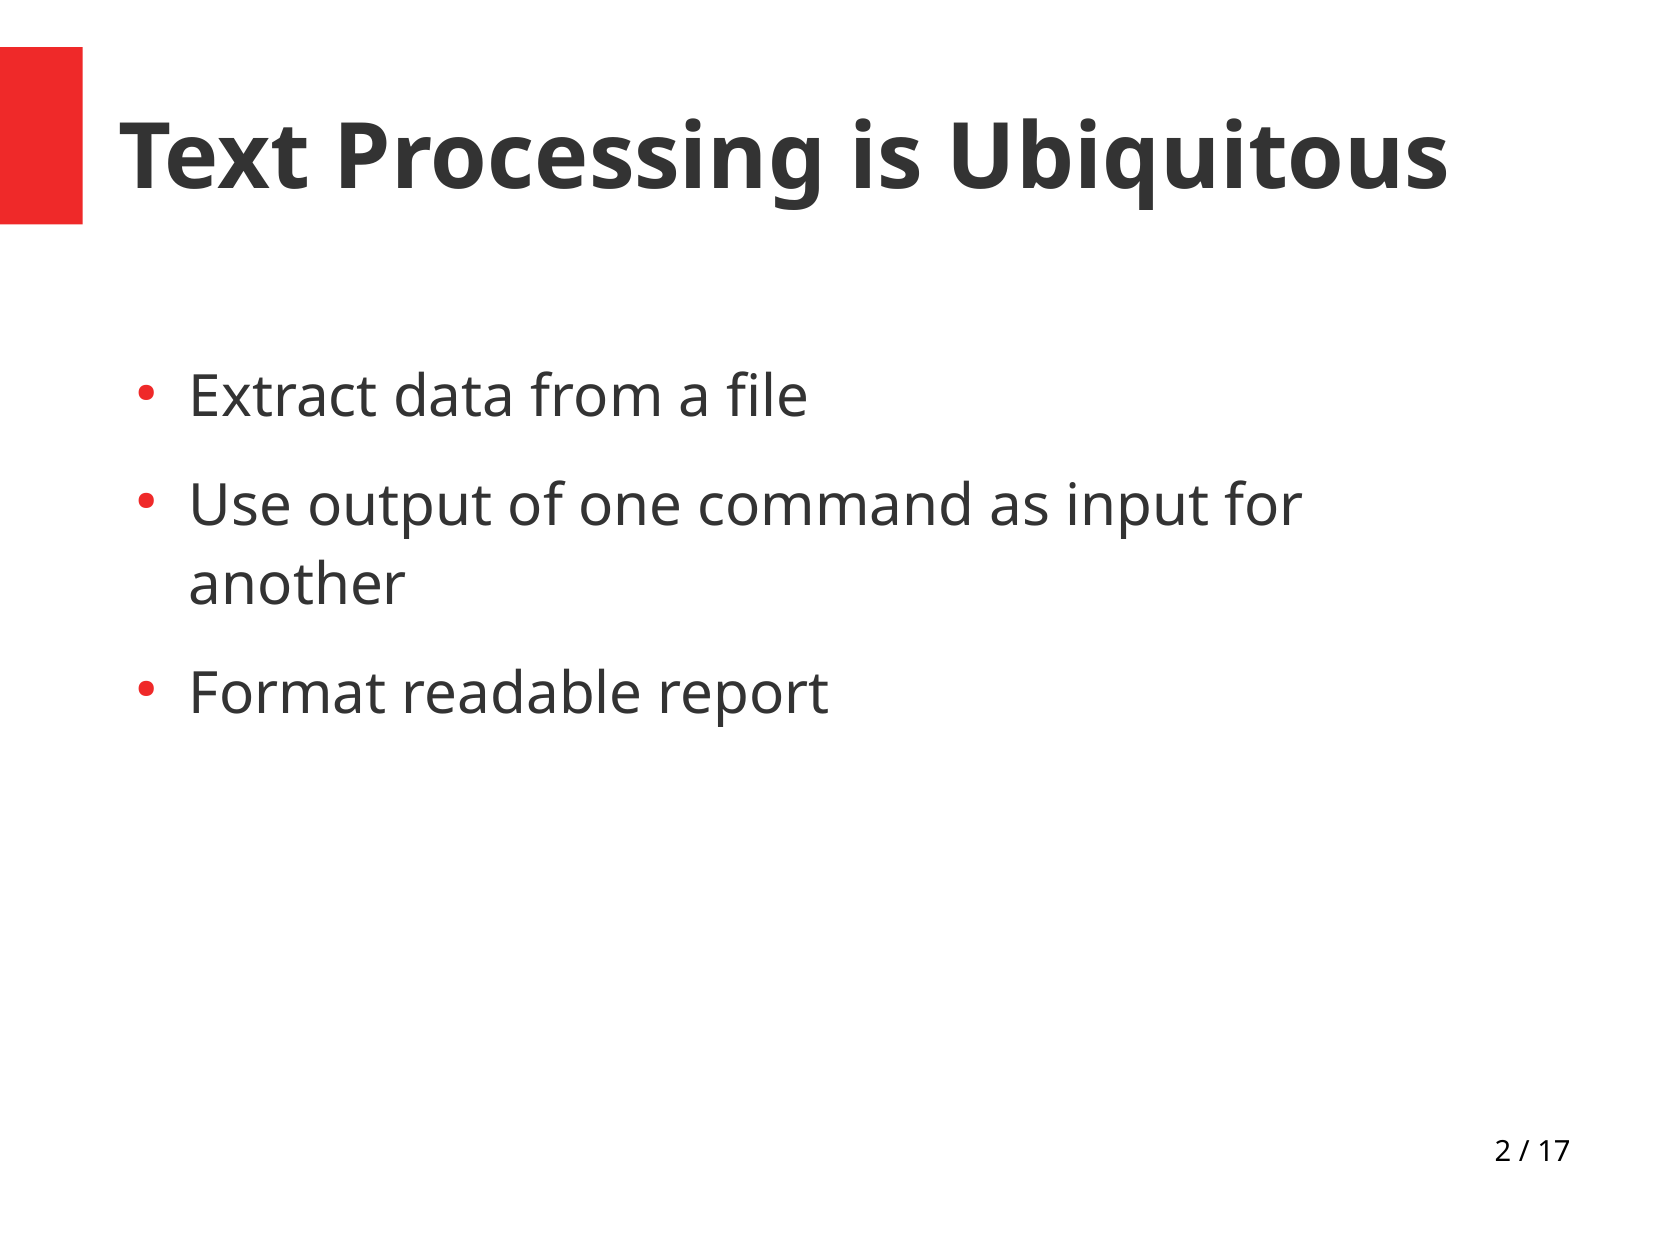

# Text Processing is Ubiquitous
Extract data from a file
Use output of one command as input for another
Format readable report
2